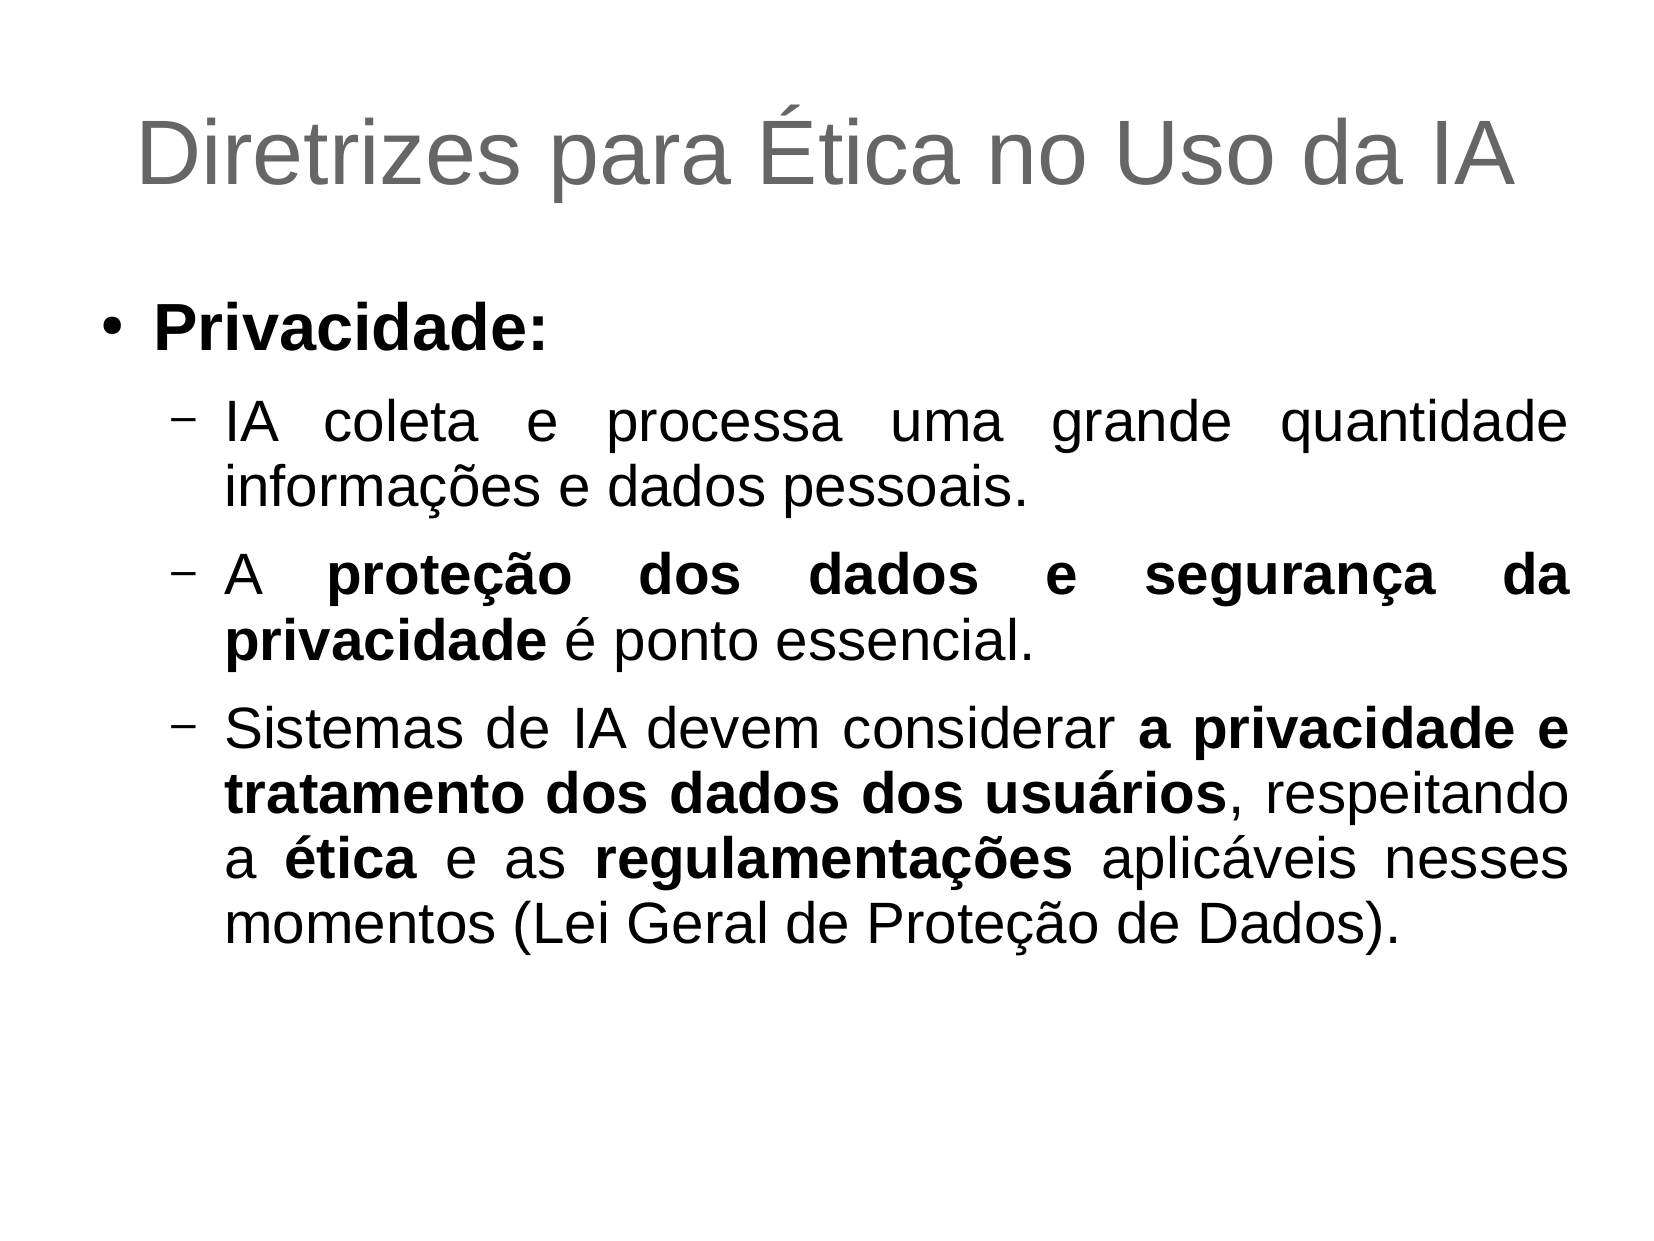

# Diretrizes para Ética no Uso da IA
Privacidade:
IA coleta e processa uma grande quantidade informações e dados pessoais.
A proteção dos dados e segurança da privacidade é ponto essencial.
Sistemas de IA devem considerar a privacidade e tratamento dos dados dos usuários, respeitando a ética e as regulamentações aplicáveis nesses momentos (Lei Geral de Proteção de Dados).